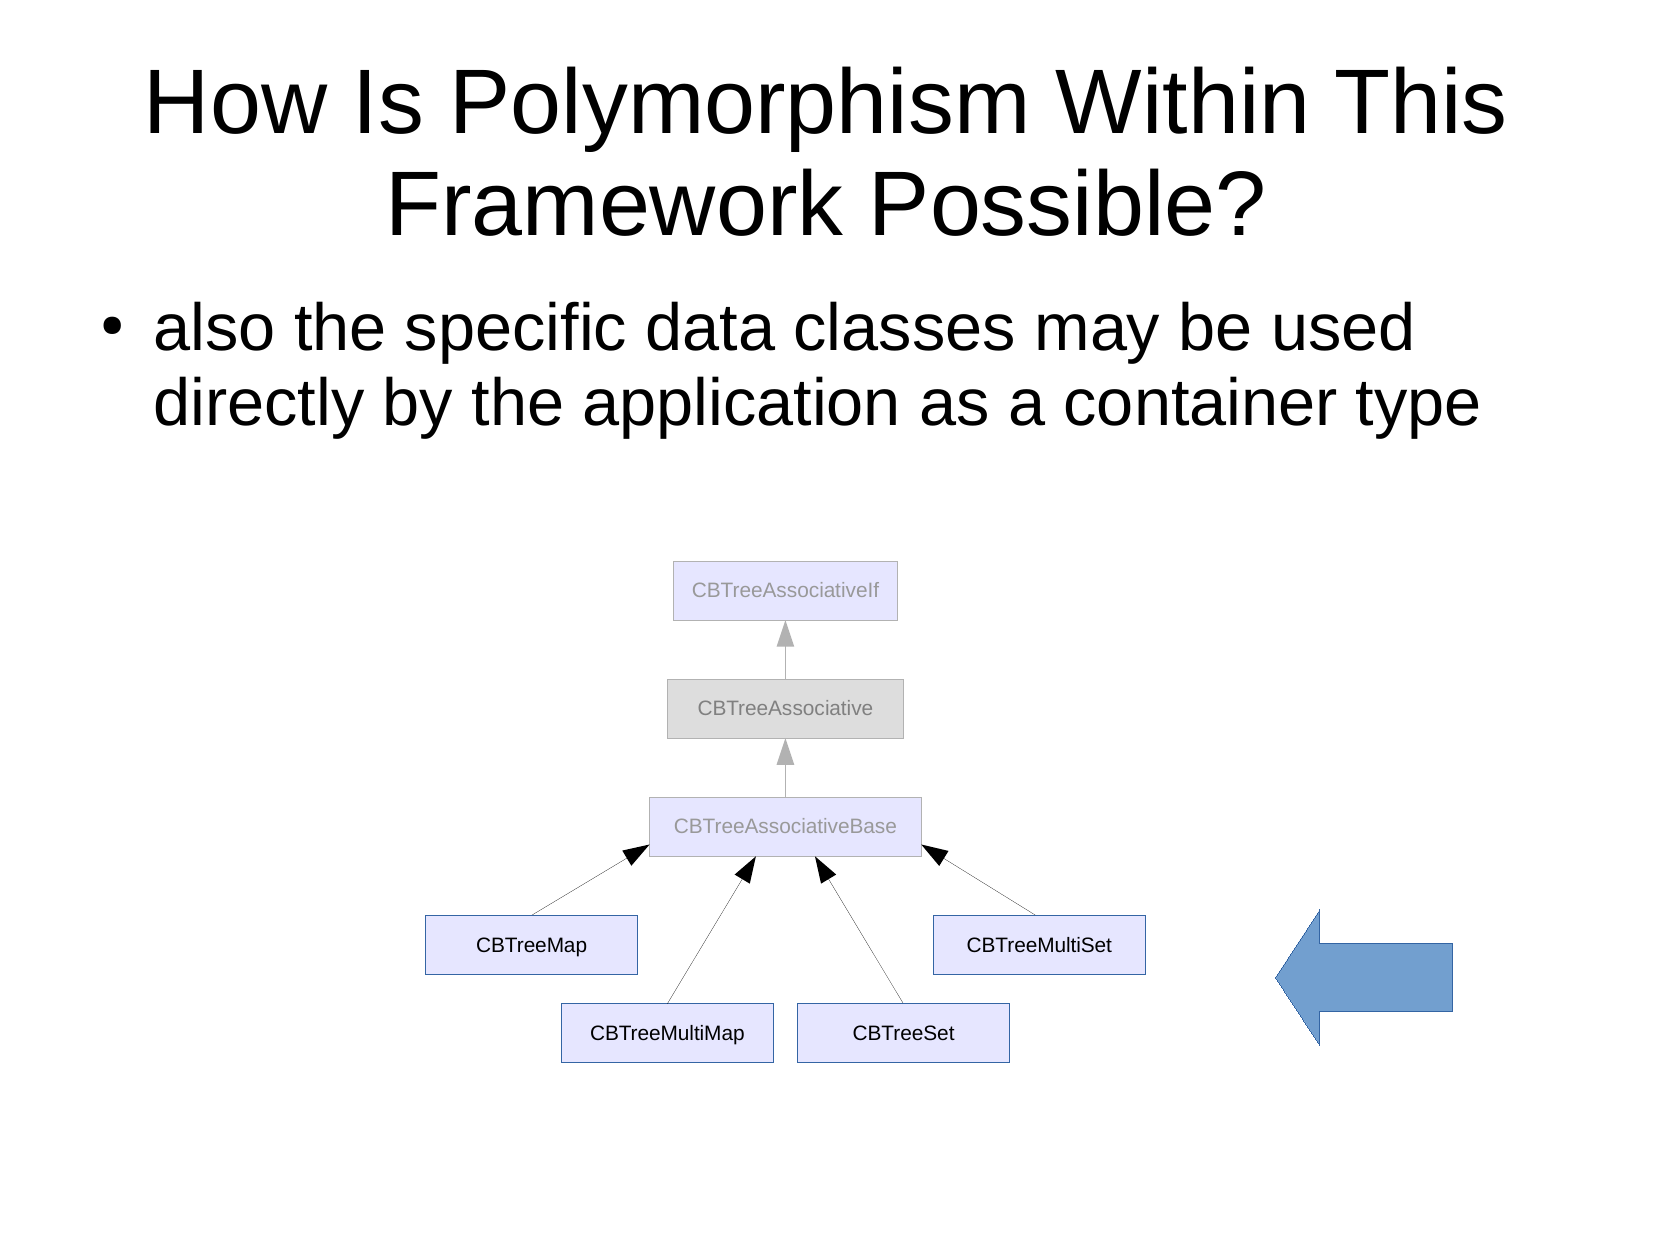

# How Is Polymorphism Within This Framework Possible?
also the specific data classes may be used directly by the application as a container type
CBTreeAssociativeIf
CBTreeAssociative
CBTreeAssociativeBase
CBTreeMap
CBTreeMultiSet
CBTreeMultiMap
CBTreeSet